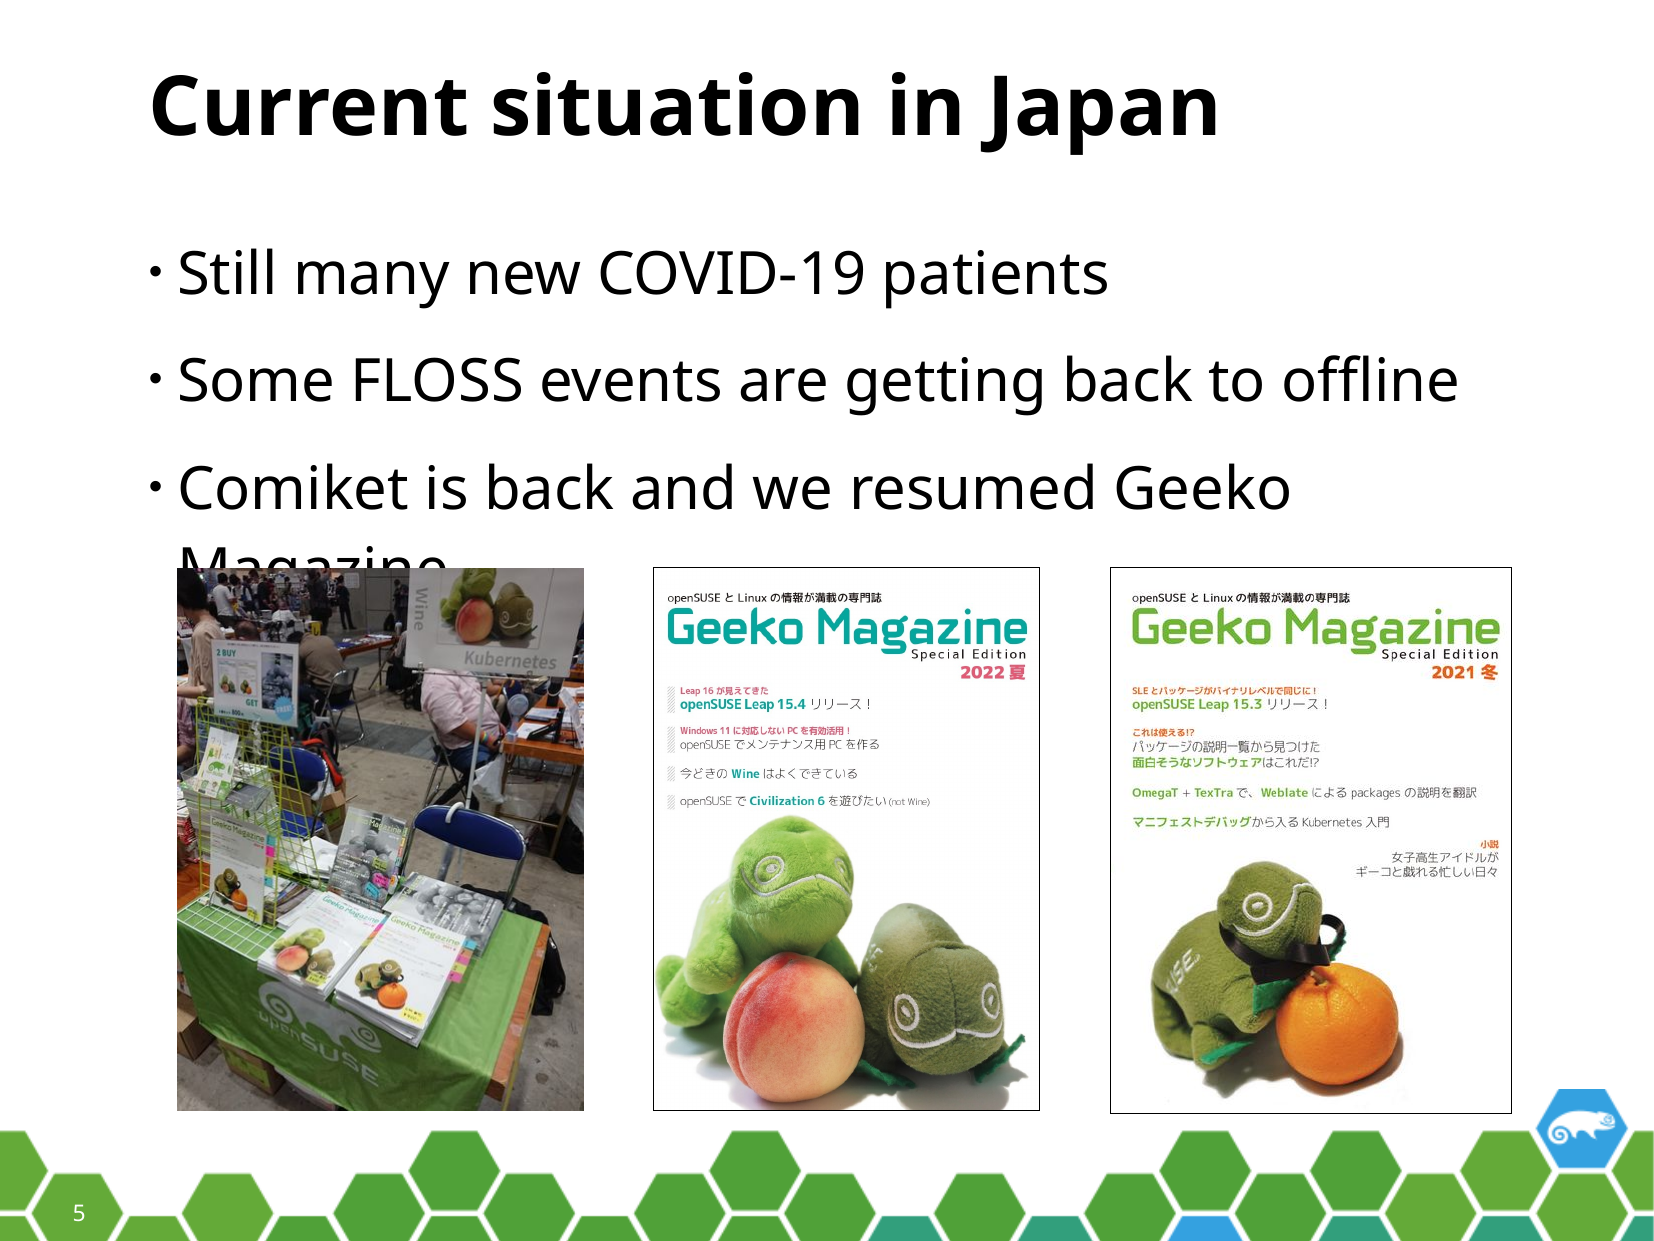

# Current situation in Japan
Still many new COVID-19 patients
Some FLOSS events are getting back to offline
Comiket is back and we resumed Geeko Magazine